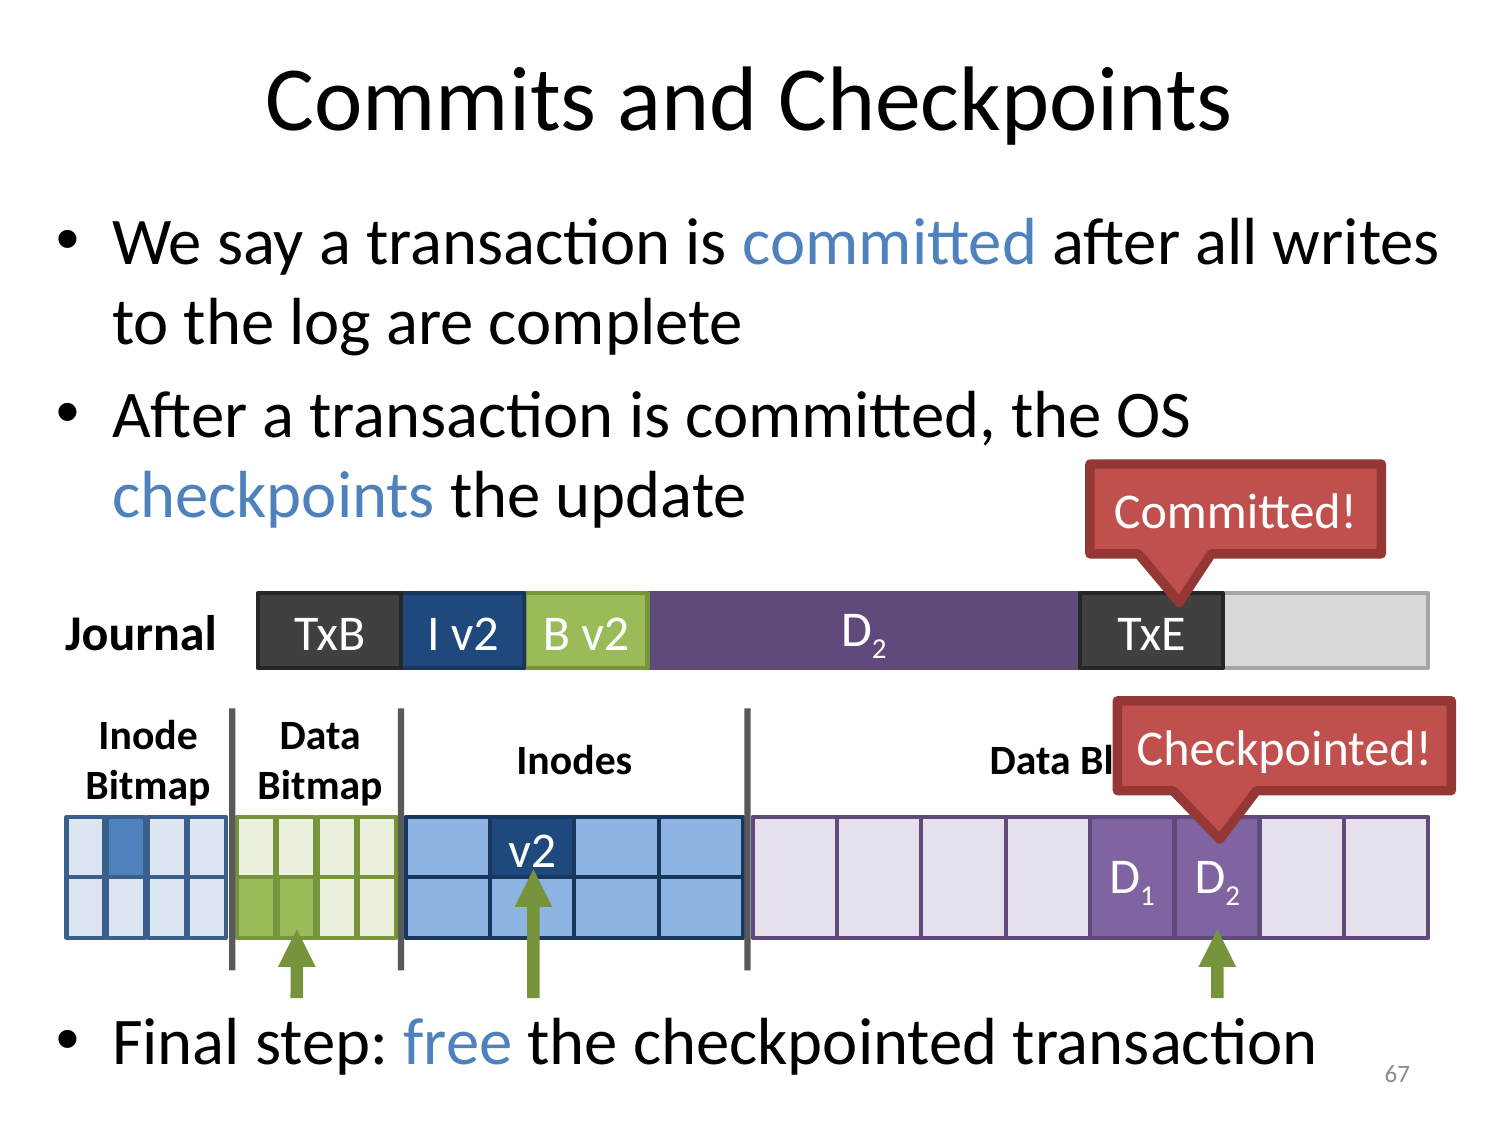

# Commits and Checkpoints
We say a transaction is committed after all writes to the log are complete
After a transaction is committed, the OS checkpoints the update
Committed!
Journal
TxB
I v2
B v2
D2
TxE
Inode
Bitmap
Data
Bitmap
Inodes
Data Blocks
v1
D1
Checkpointed!
v2
D2
Final step: free the checkpointed transaction